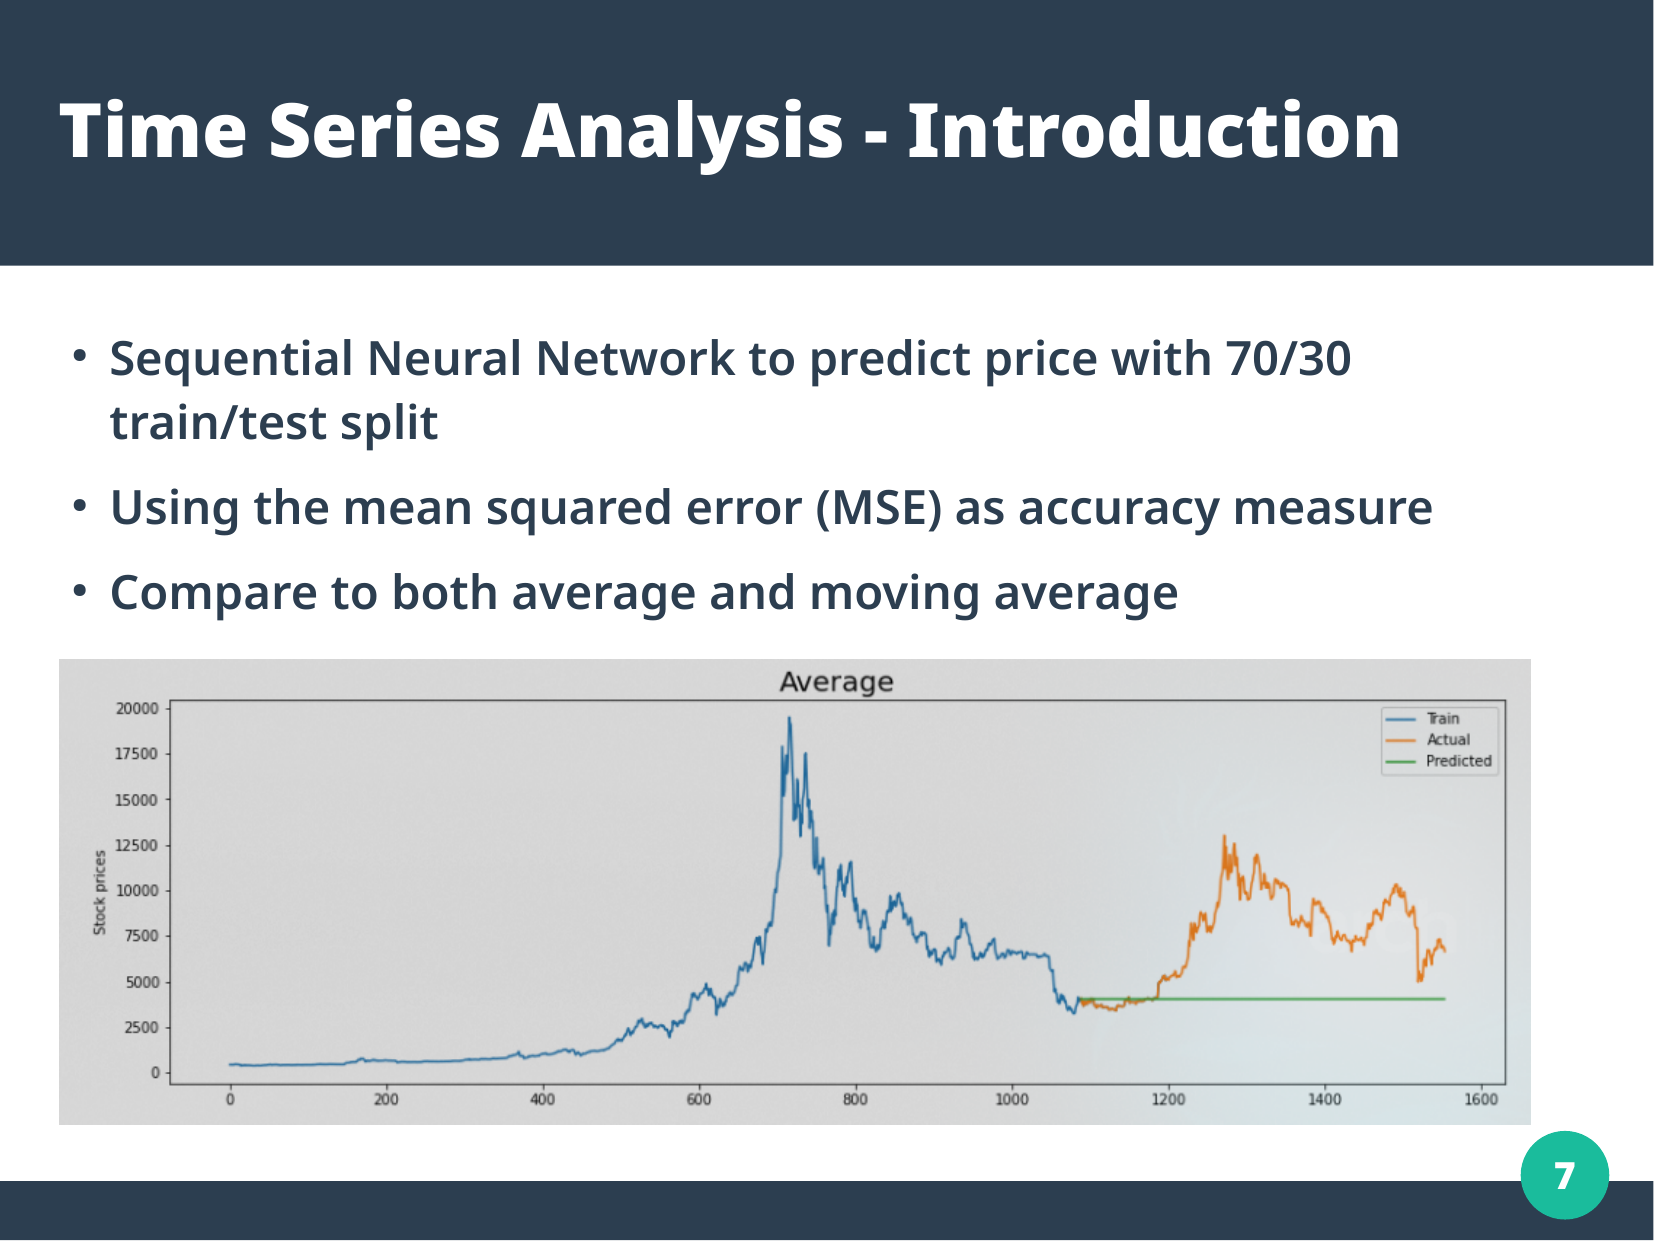

# Time Series Analysis - Introduction
Sequential Neural Network to predict price with 70/30 train/test split
Using the mean squared error (MSE) as accuracy measure
Compare to both average and moving average
7